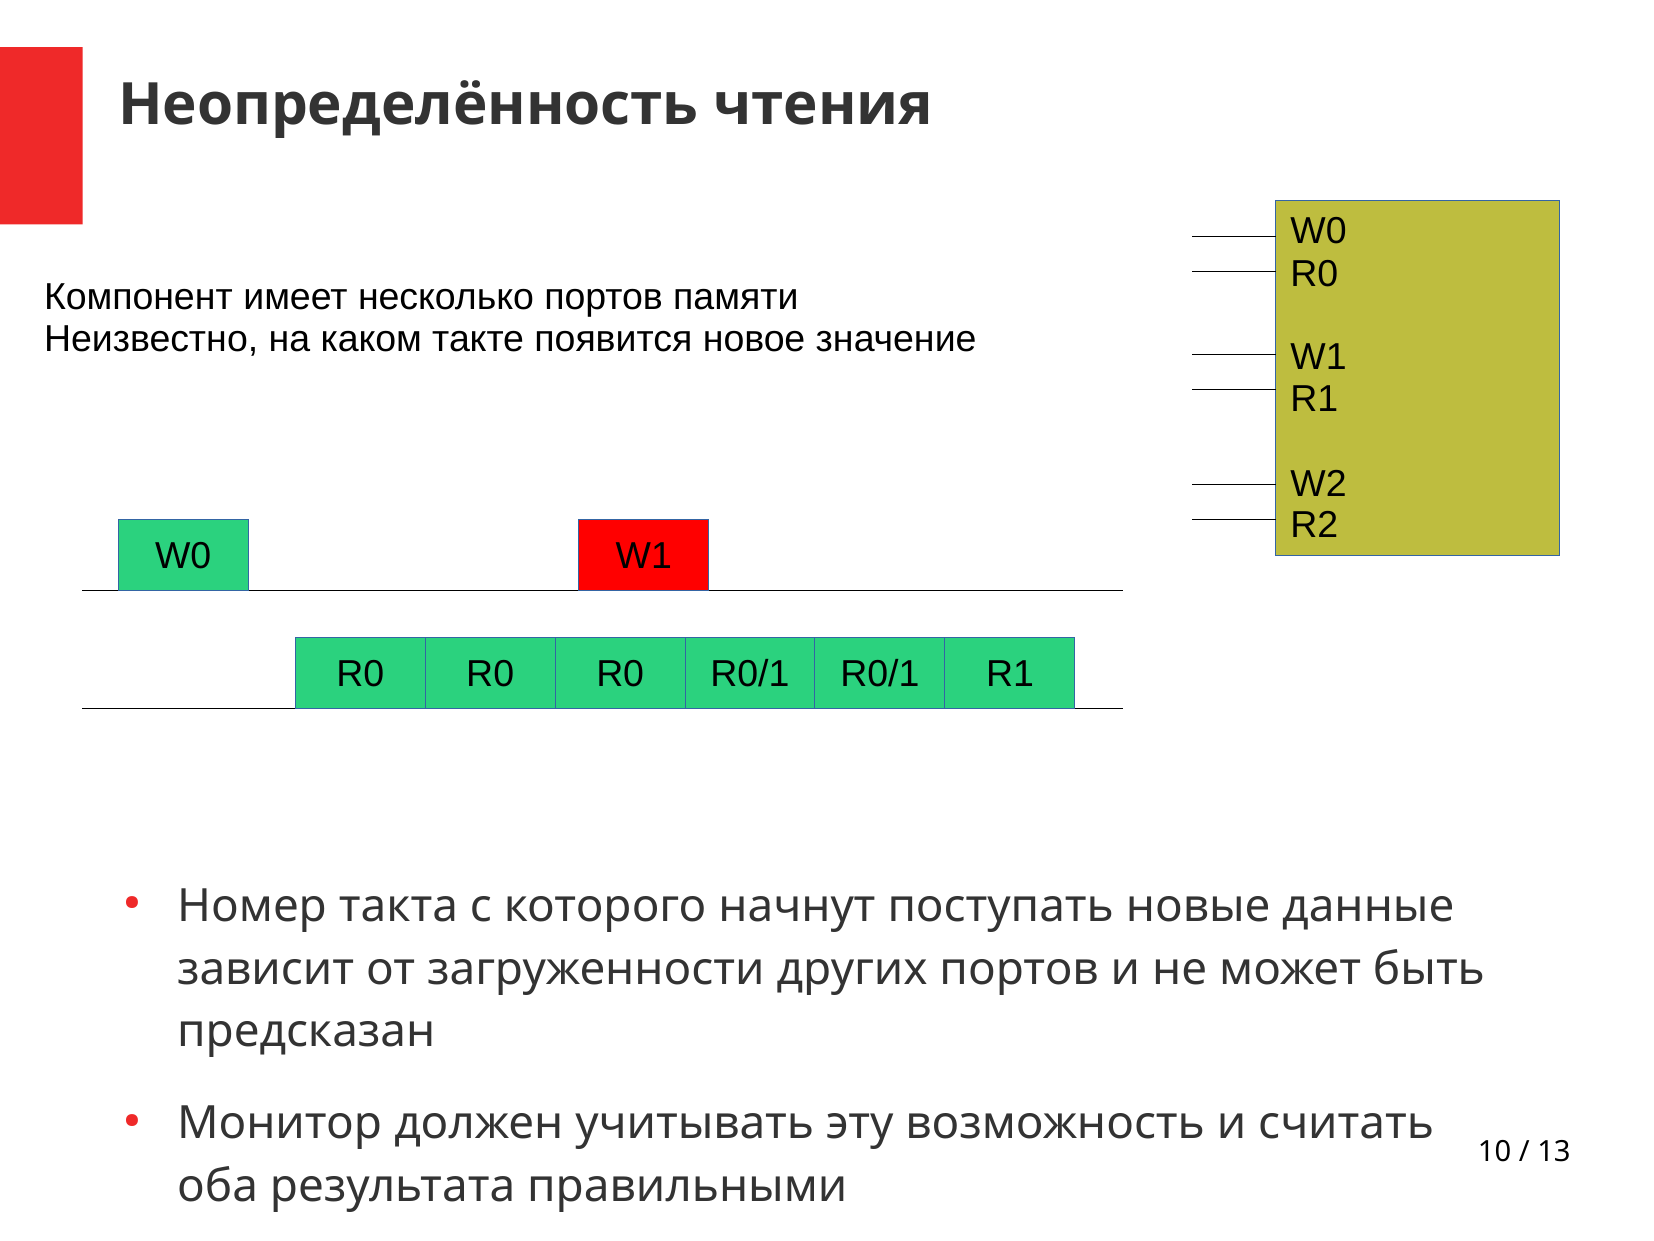

# Неопределённость чтения
W0
R0
W1
R1
W2
R2
Компонент имеет несколько портов памяти
Неизвестно, на каком такте появится новое значение
W0
W1
R0
R0
R0
R0/1
R0/1
R1
Номер такта с которого начнут поступать новые данные зависит от загруженности других портов и не может быть предсказан
Монитор должен учитывать эту возможность и считать оба результата правильными
10